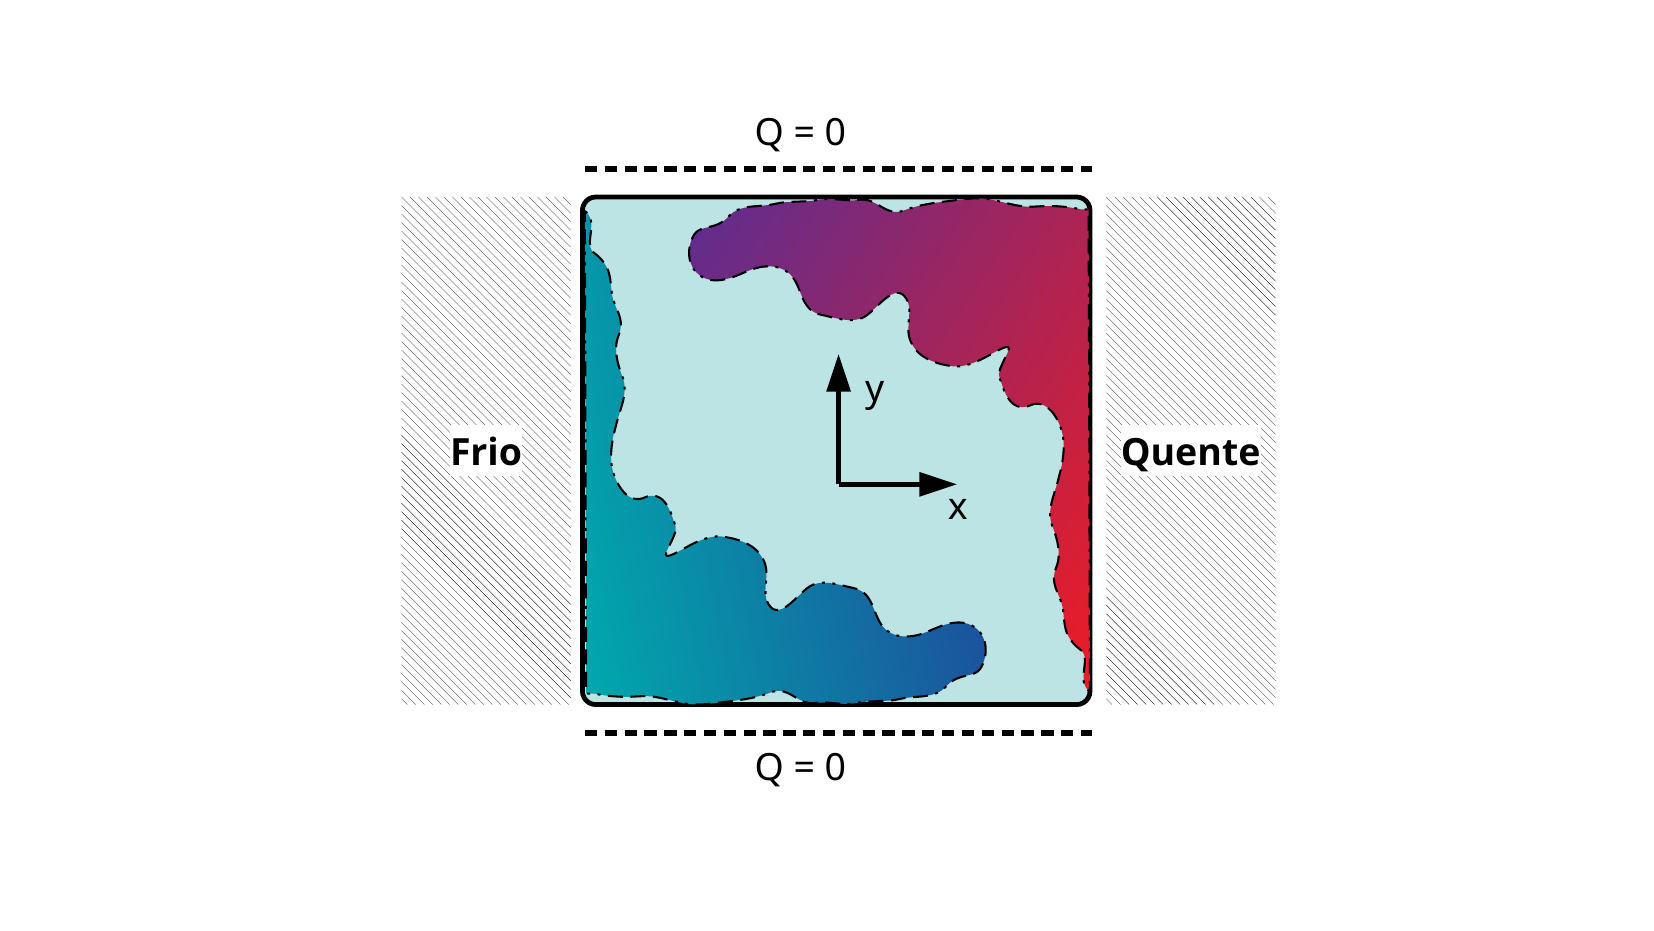

Q = 0
Frio
Quente
Q = 0
y
x